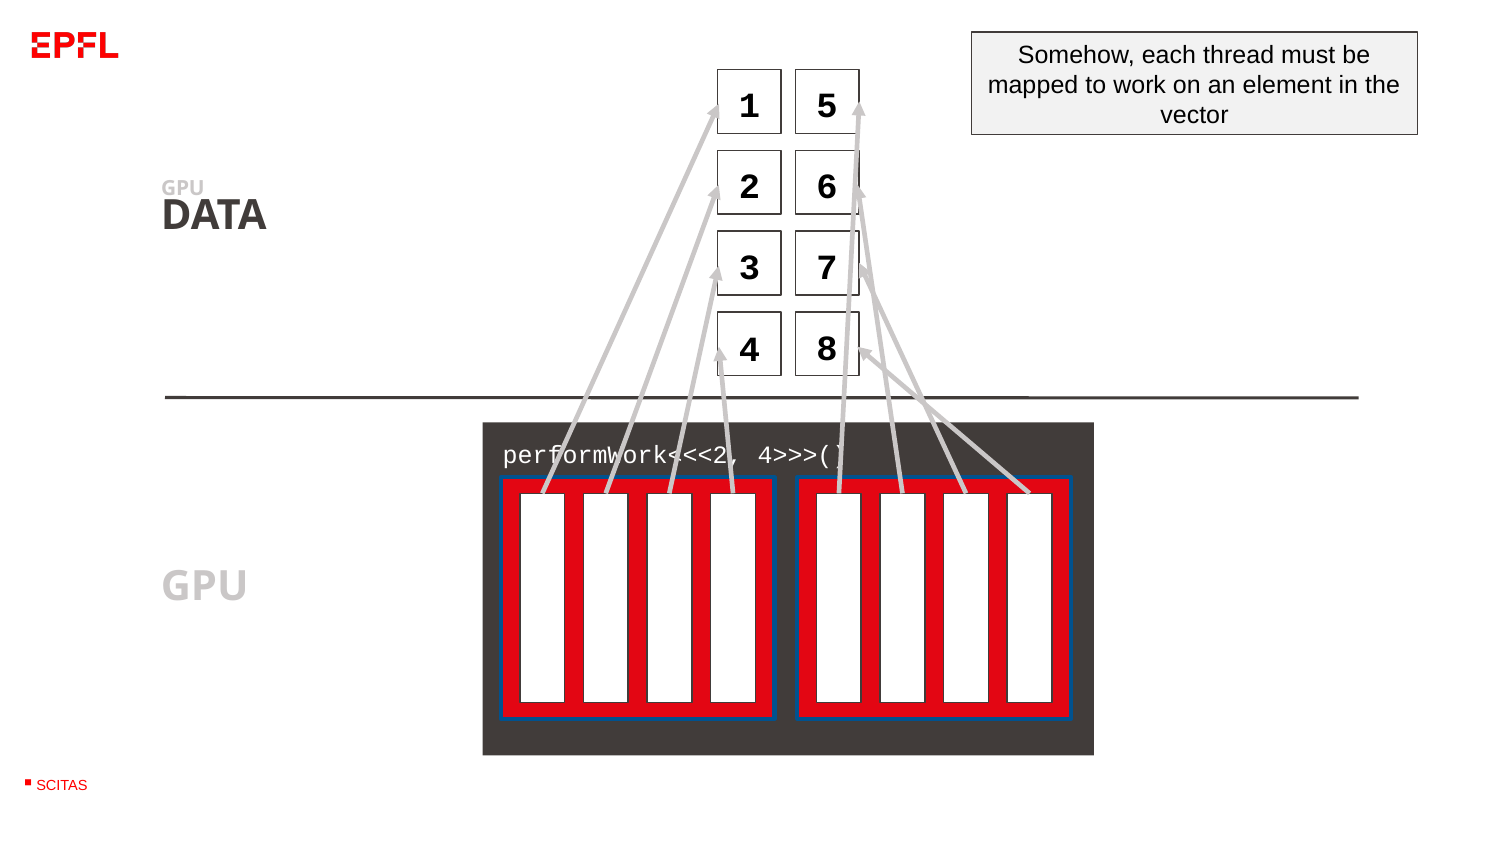

Somehow, each thread must be mapped to work on an element in the vector
5
6
7
8
1
2
3
4
GPU
DATA
performWork<<<2, 4>>>()
GPU